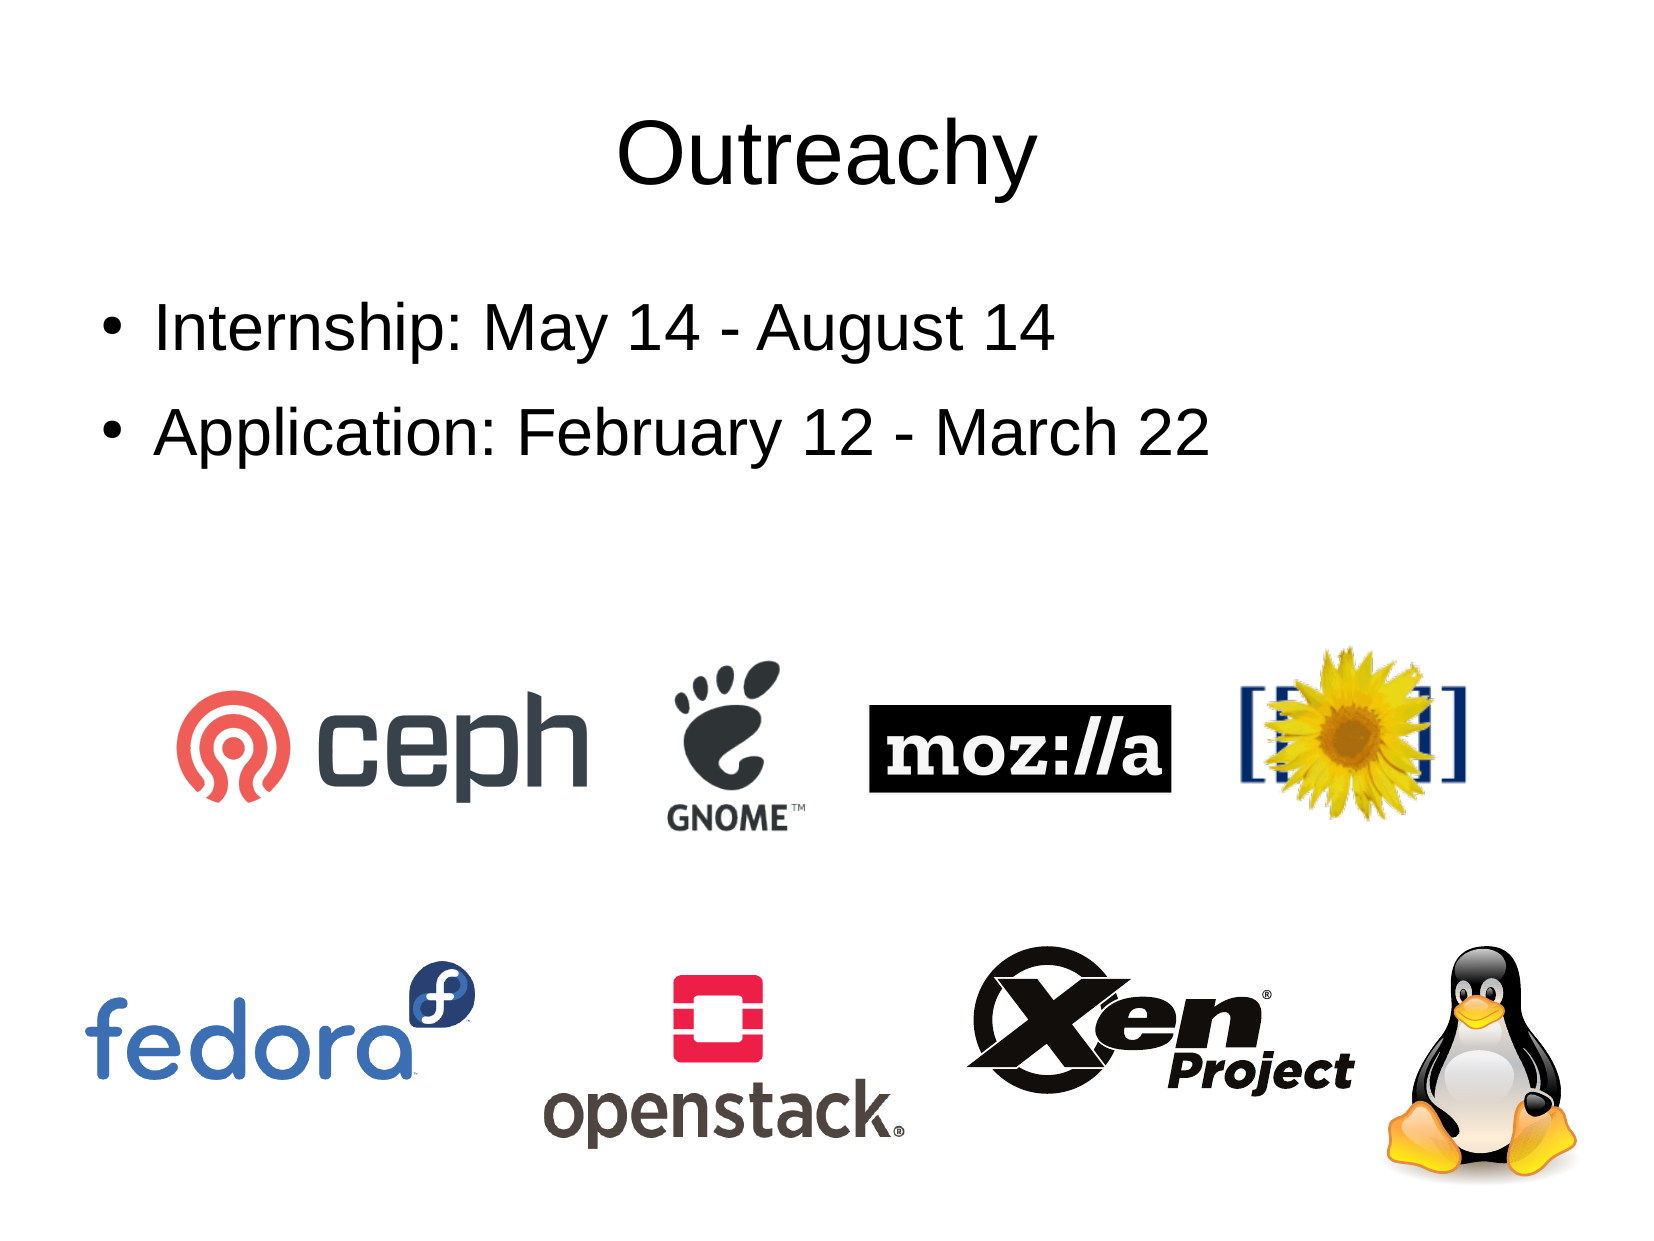

# Outreachy
Internship: May 14 - August 14
Application: February 12 - March 22